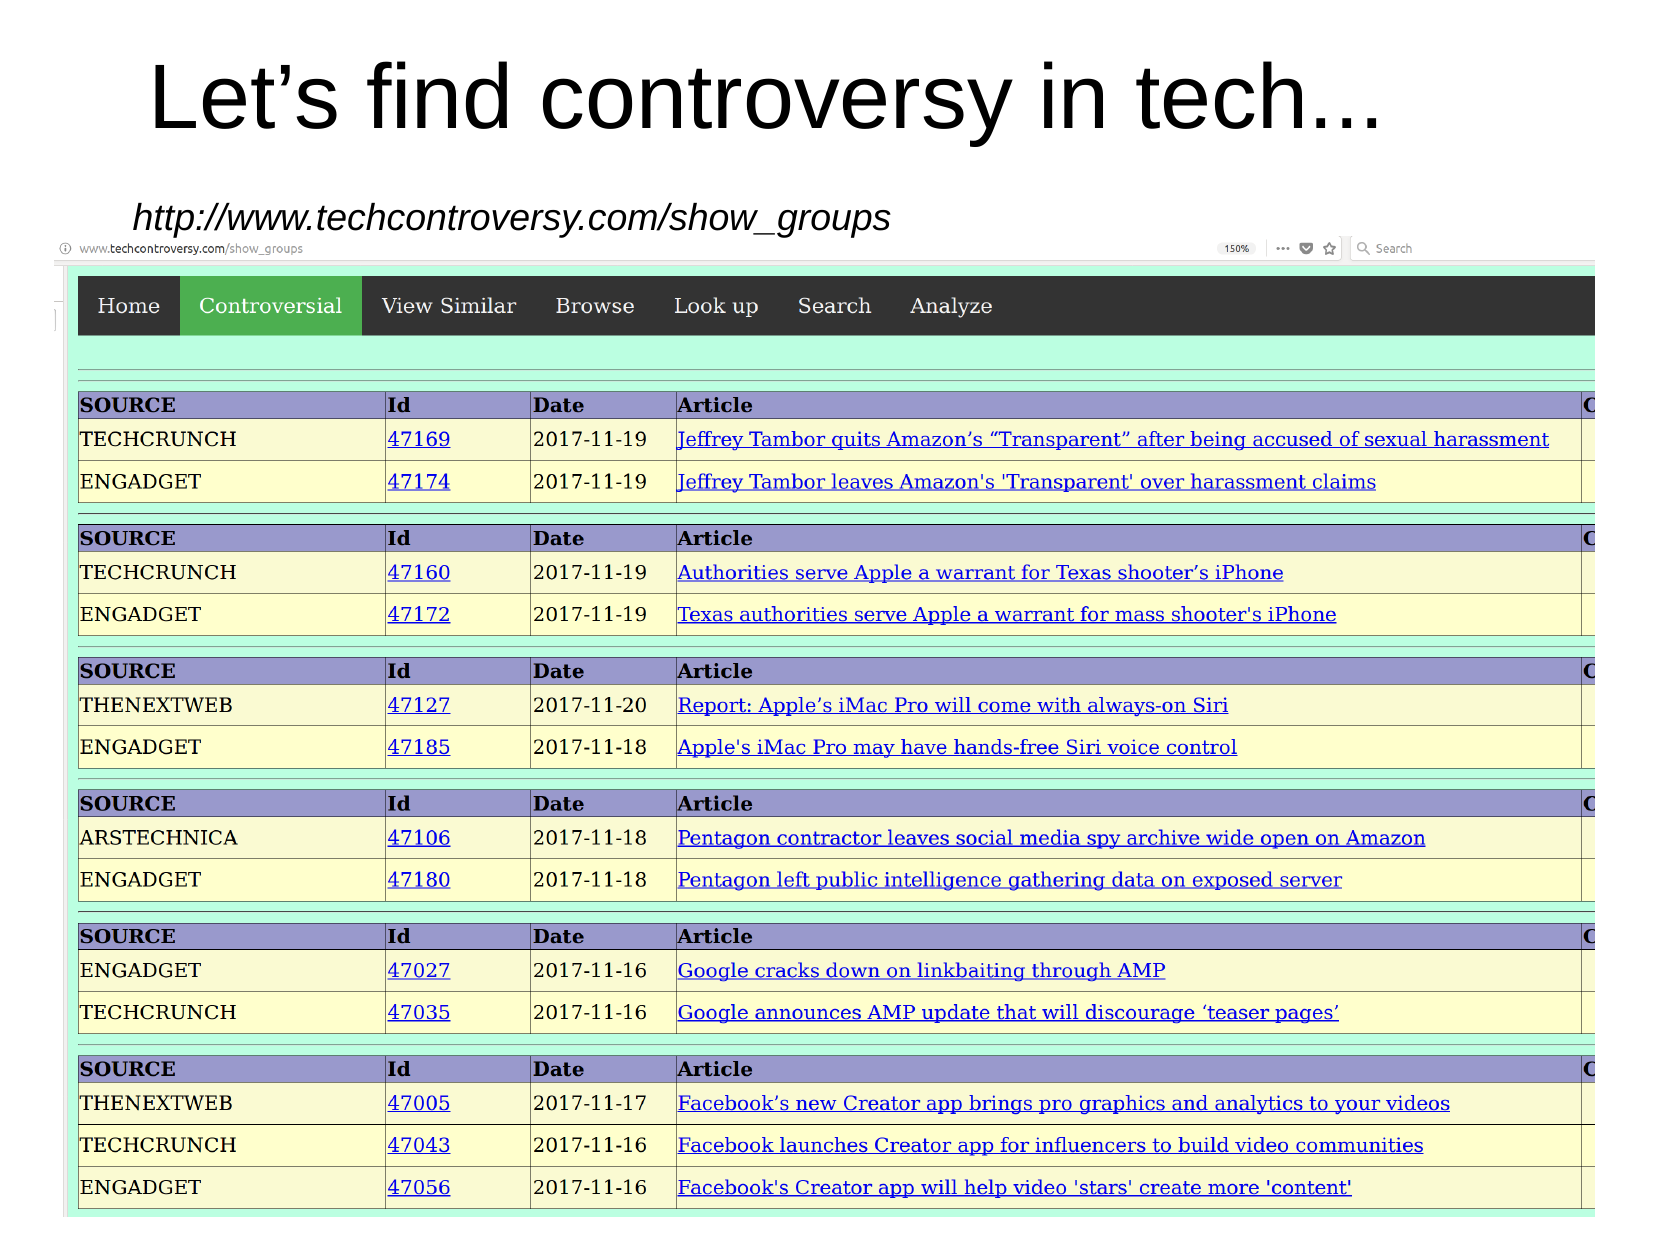

# Let’s find controversy in tech...
http://www.techcontroversy.com/show_groups
http://www.techcontroversy.com/show_groups